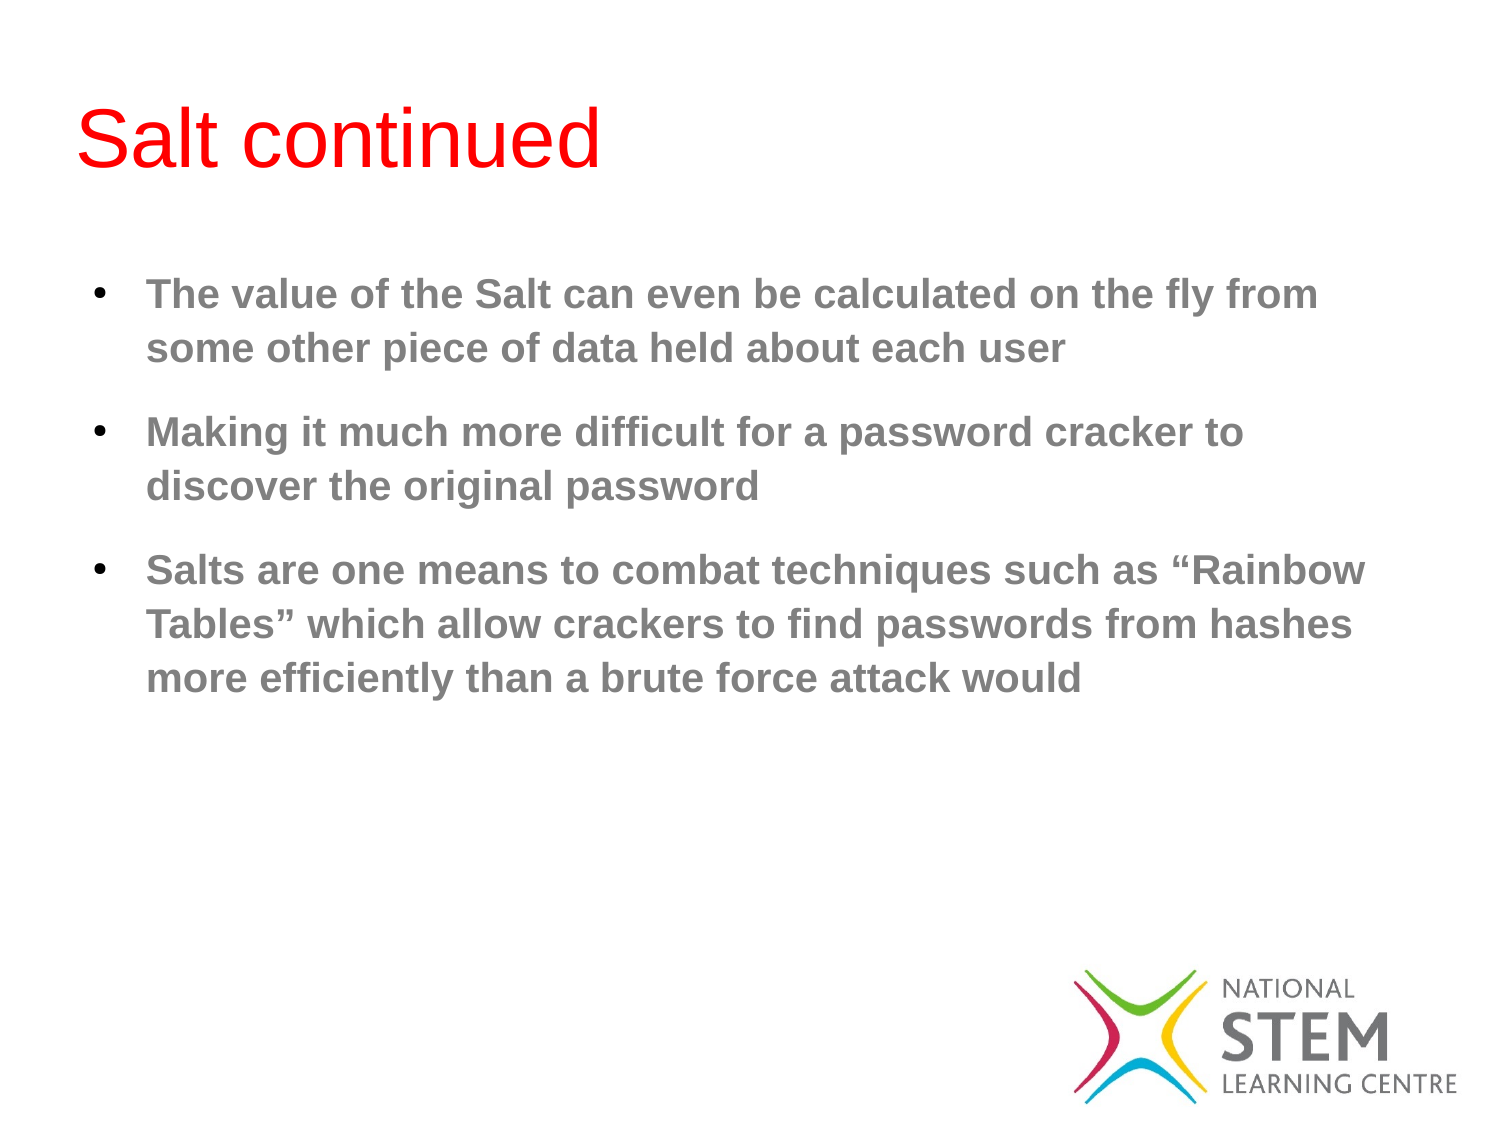

# Salt continued
The value of the Salt can even be calculated on the fly from some other piece of data held about each user
Making it much more difficult for a password cracker to discover the original password
Salts are one means to combat techniques such as “Rainbow Tables” which allow crackers to find passwords from hashes more efficiently than a brute force attack would